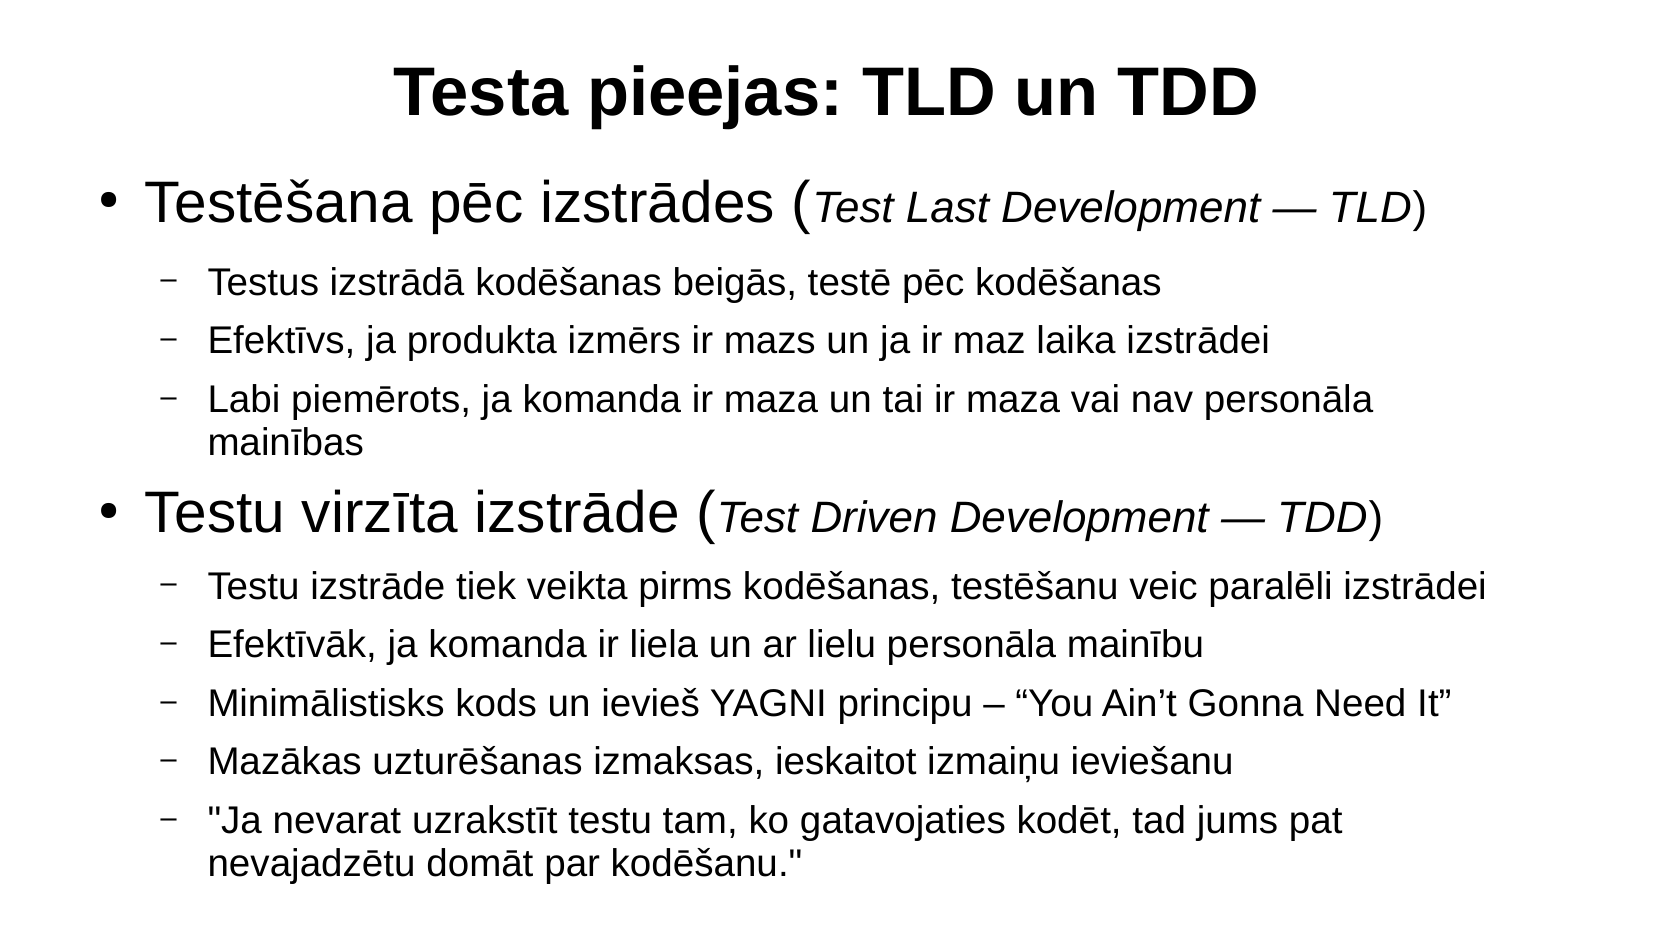

# Testa pieejas: TLD un TDD
Testēšana pēc izstrādes (Test Last Development — TLD)
Testus izstrādā kodēšanas beigās, testē pēc kodēšanas
Efektīvs, ja produkta izmērs ir mazs un ja ir maz laika izstrādei
Labi piemērots, ja komanda ir maza un tai ir maza vai nav personāla mainības
Testu virzīta izstrāde (Test Driven Development — TDD)
Testu izstrāde tiek veikta pirms kodēšanas, testēšanu veic paralēli izstrādei
Efektīvāk, ja komanda ir liela un ar lielu personāla mainību
Minimālistisks kods un ievieš YAGNI principu – “You Ain’t Gonna Need It”
Mazākas uzturēšanas izmaksas, ieskaitot izmaiņu ieviešanu
"Ja nevarat uzrakstīt testu tam, ko gatavojaties kodēt, tad jums pat nevajadzētu domāt par kodēšanu."